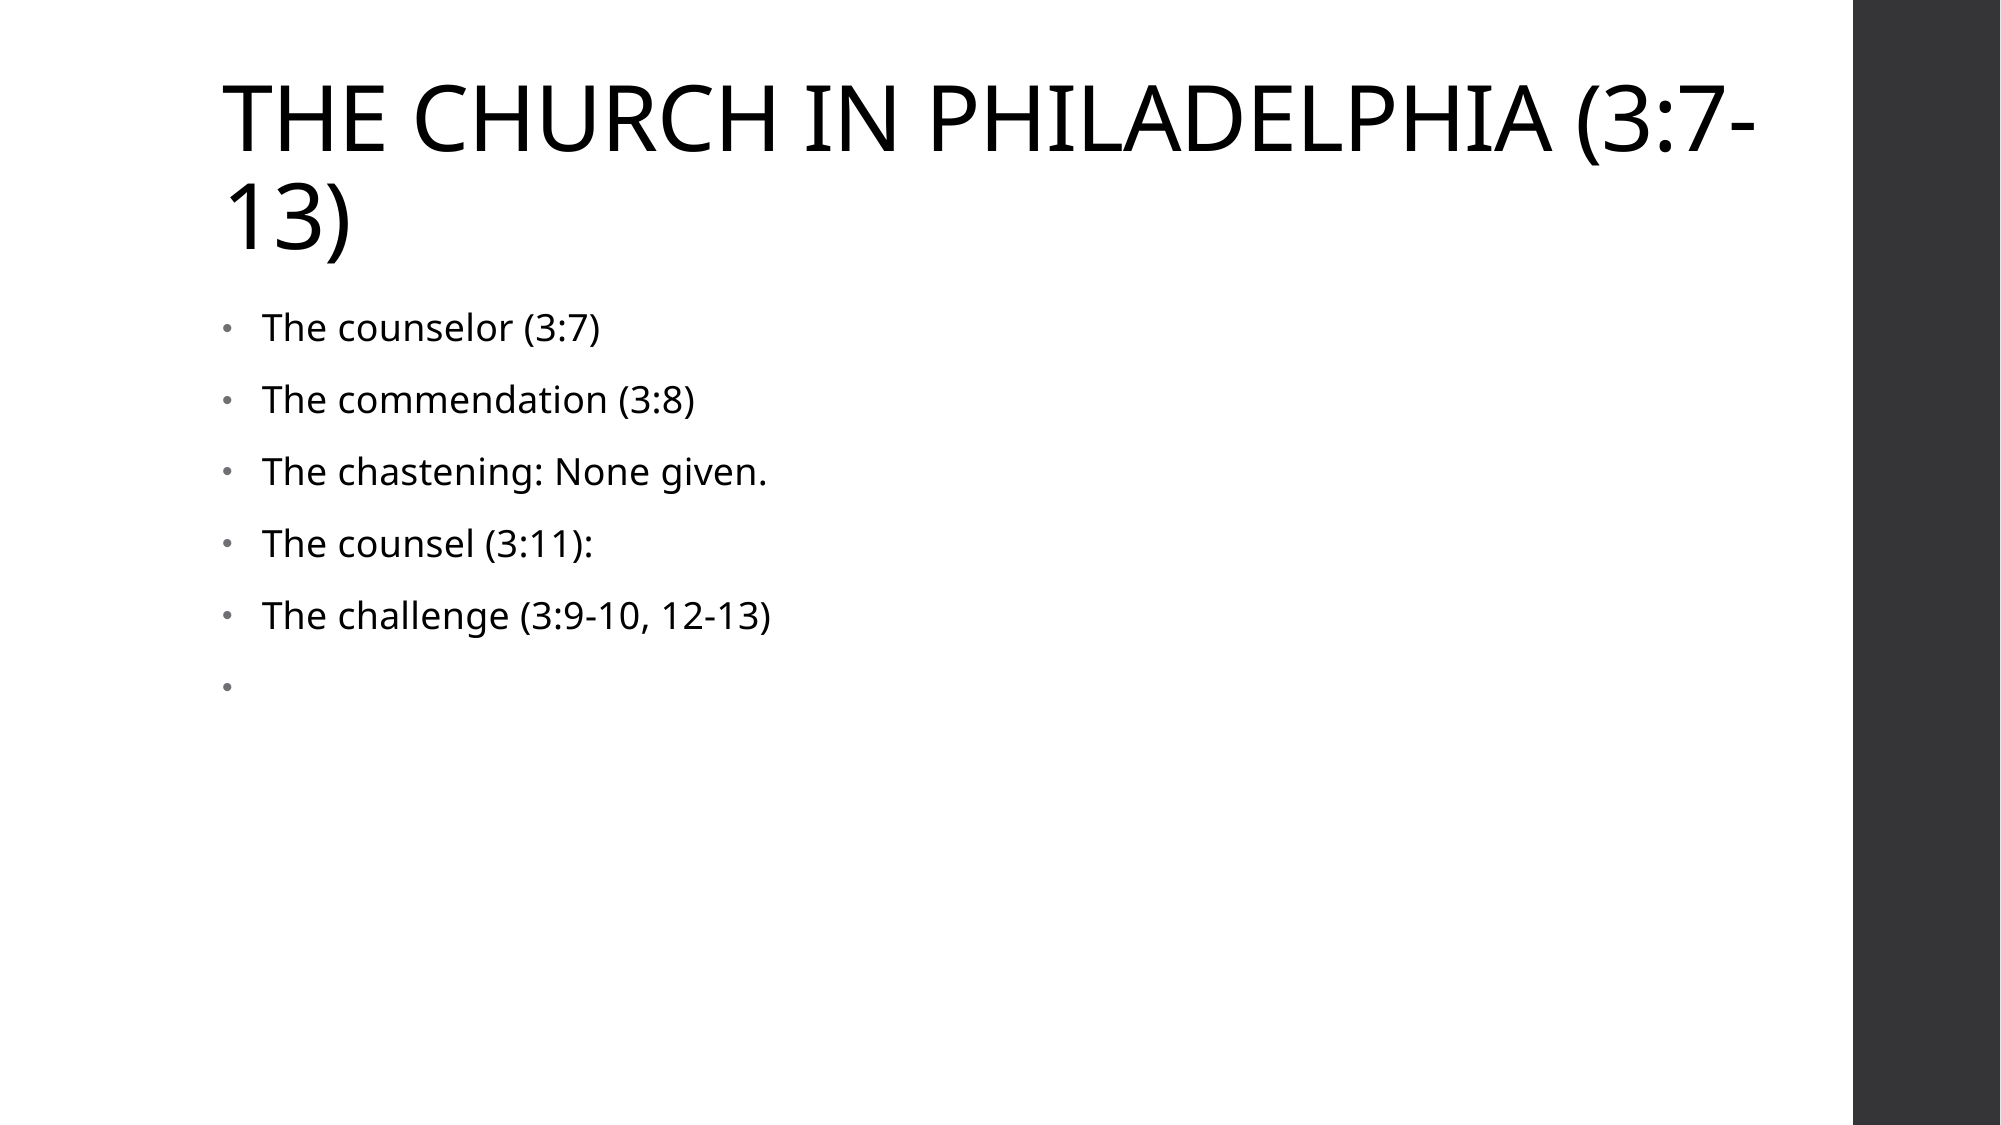

# THE CHURCH IN PHILADELPHIA (3:7-13)
 The counselor (3:7)
 The commendation (3:8)
 The chastening: None given.
 The counsel (3:11):
 The challenge (3:9-10, 12-13)